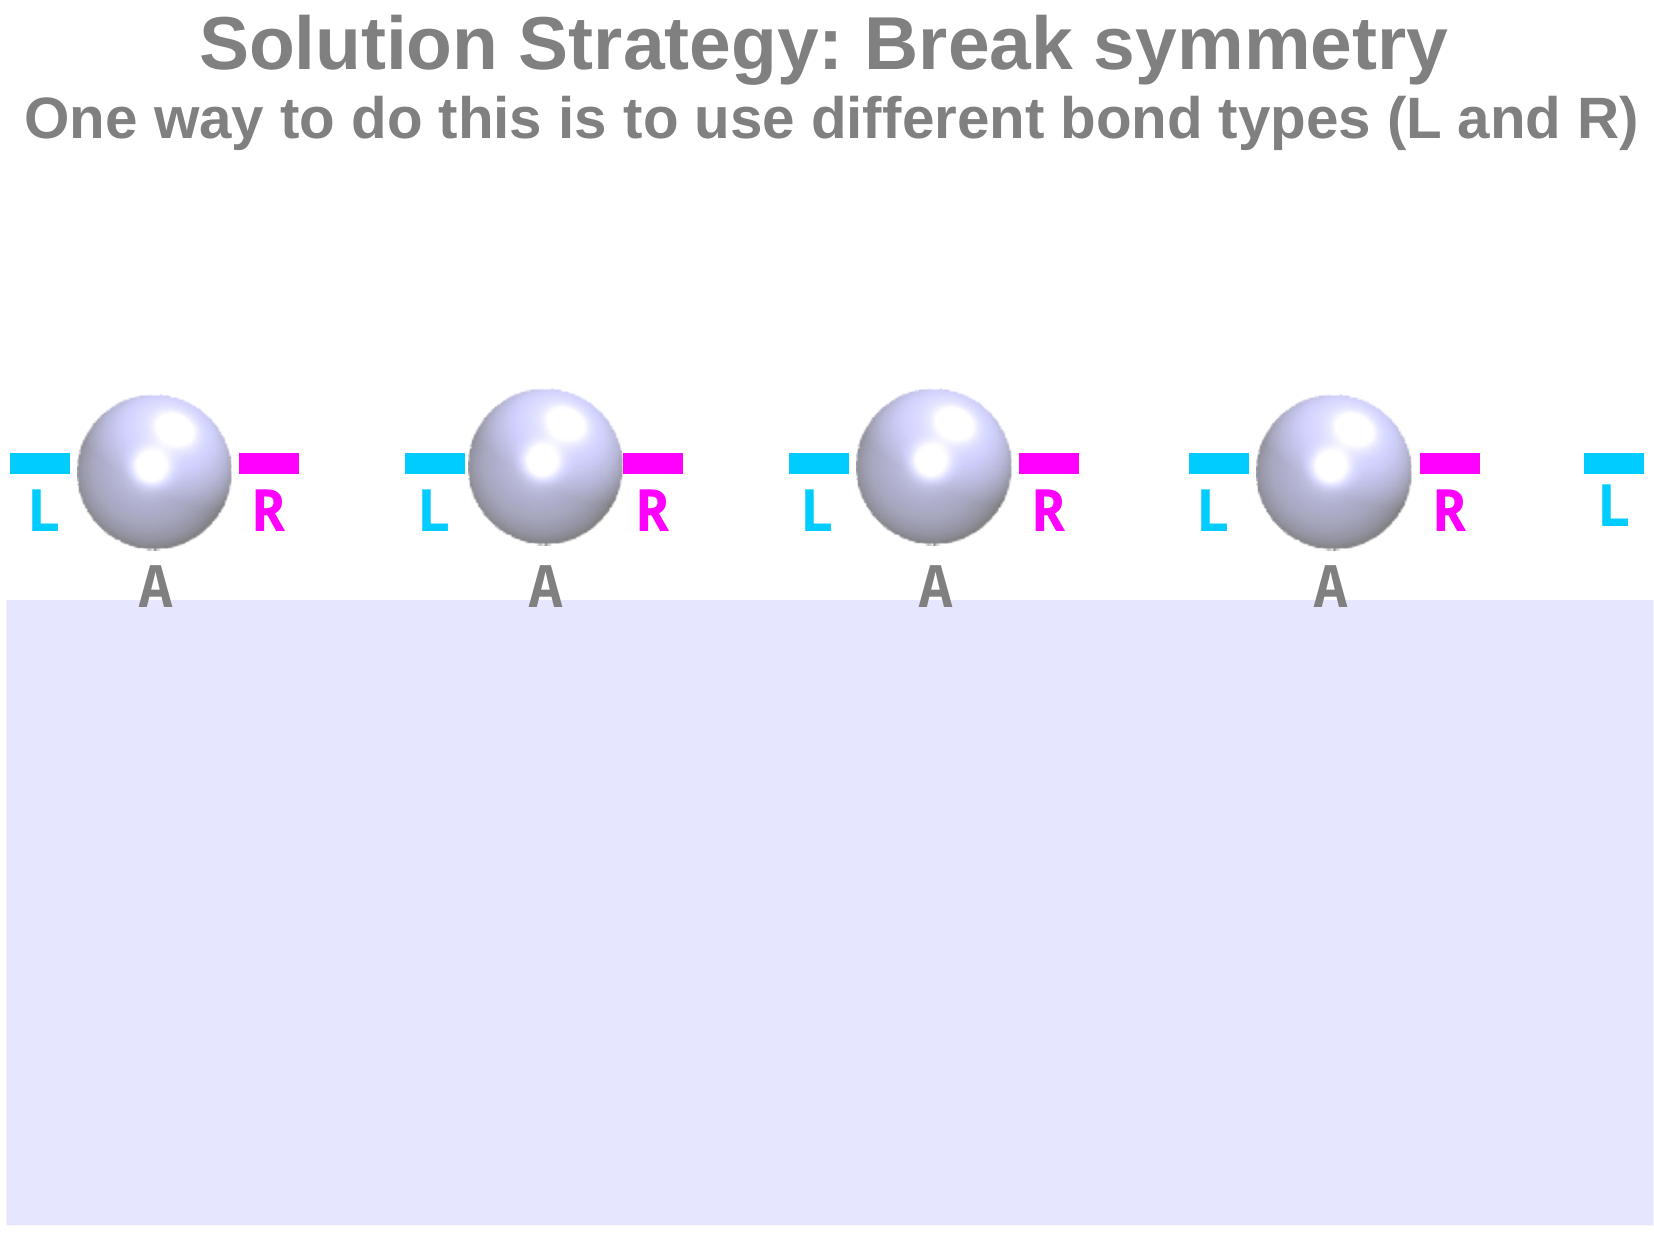

# Solution Strategy: Break symmetry One way to do this is to use different bond types (L and R)
L
L
R
L
R
L
R
L
R
A
A
A
A